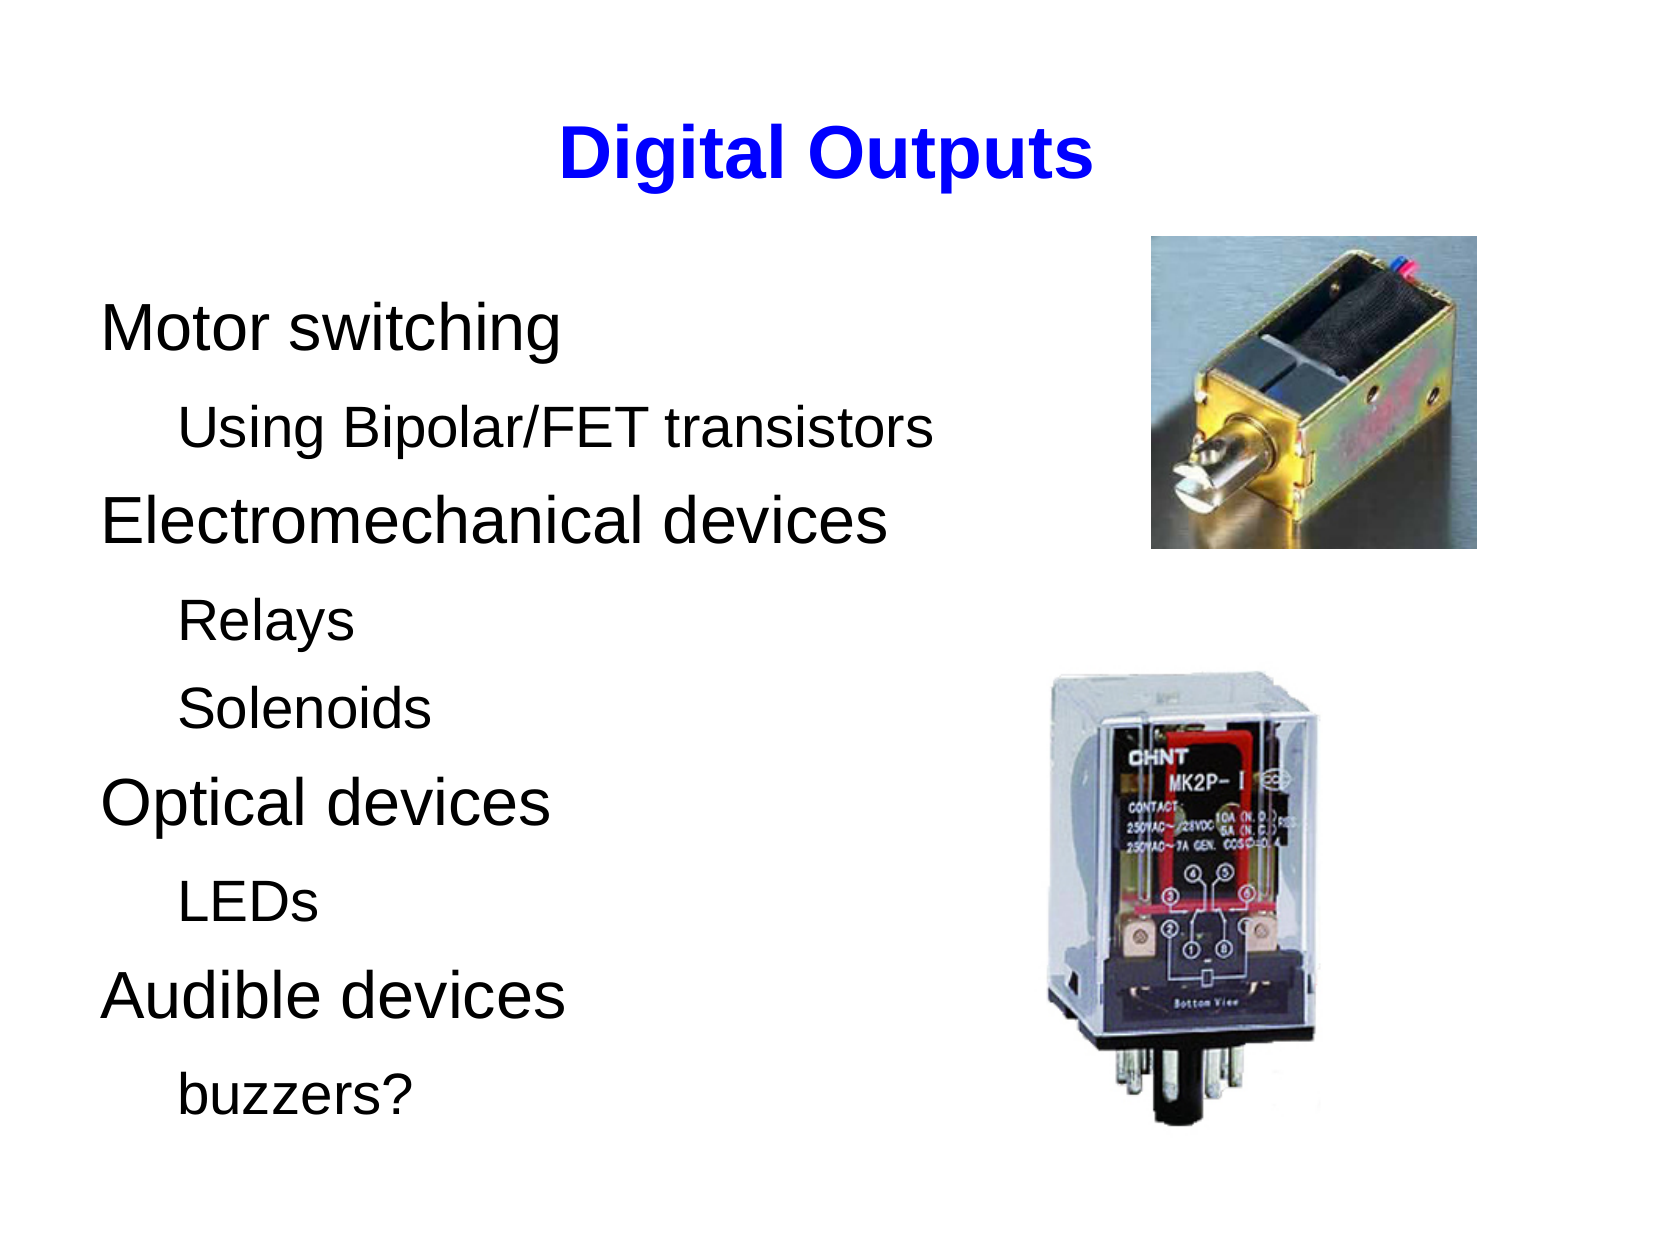

# Digital Outputs
Motor switching
Using Bipolar/FET transistors
Electromechanical devices
Relays
Solenoids
Optical devices
LEDs
Audible devices
buzzers?